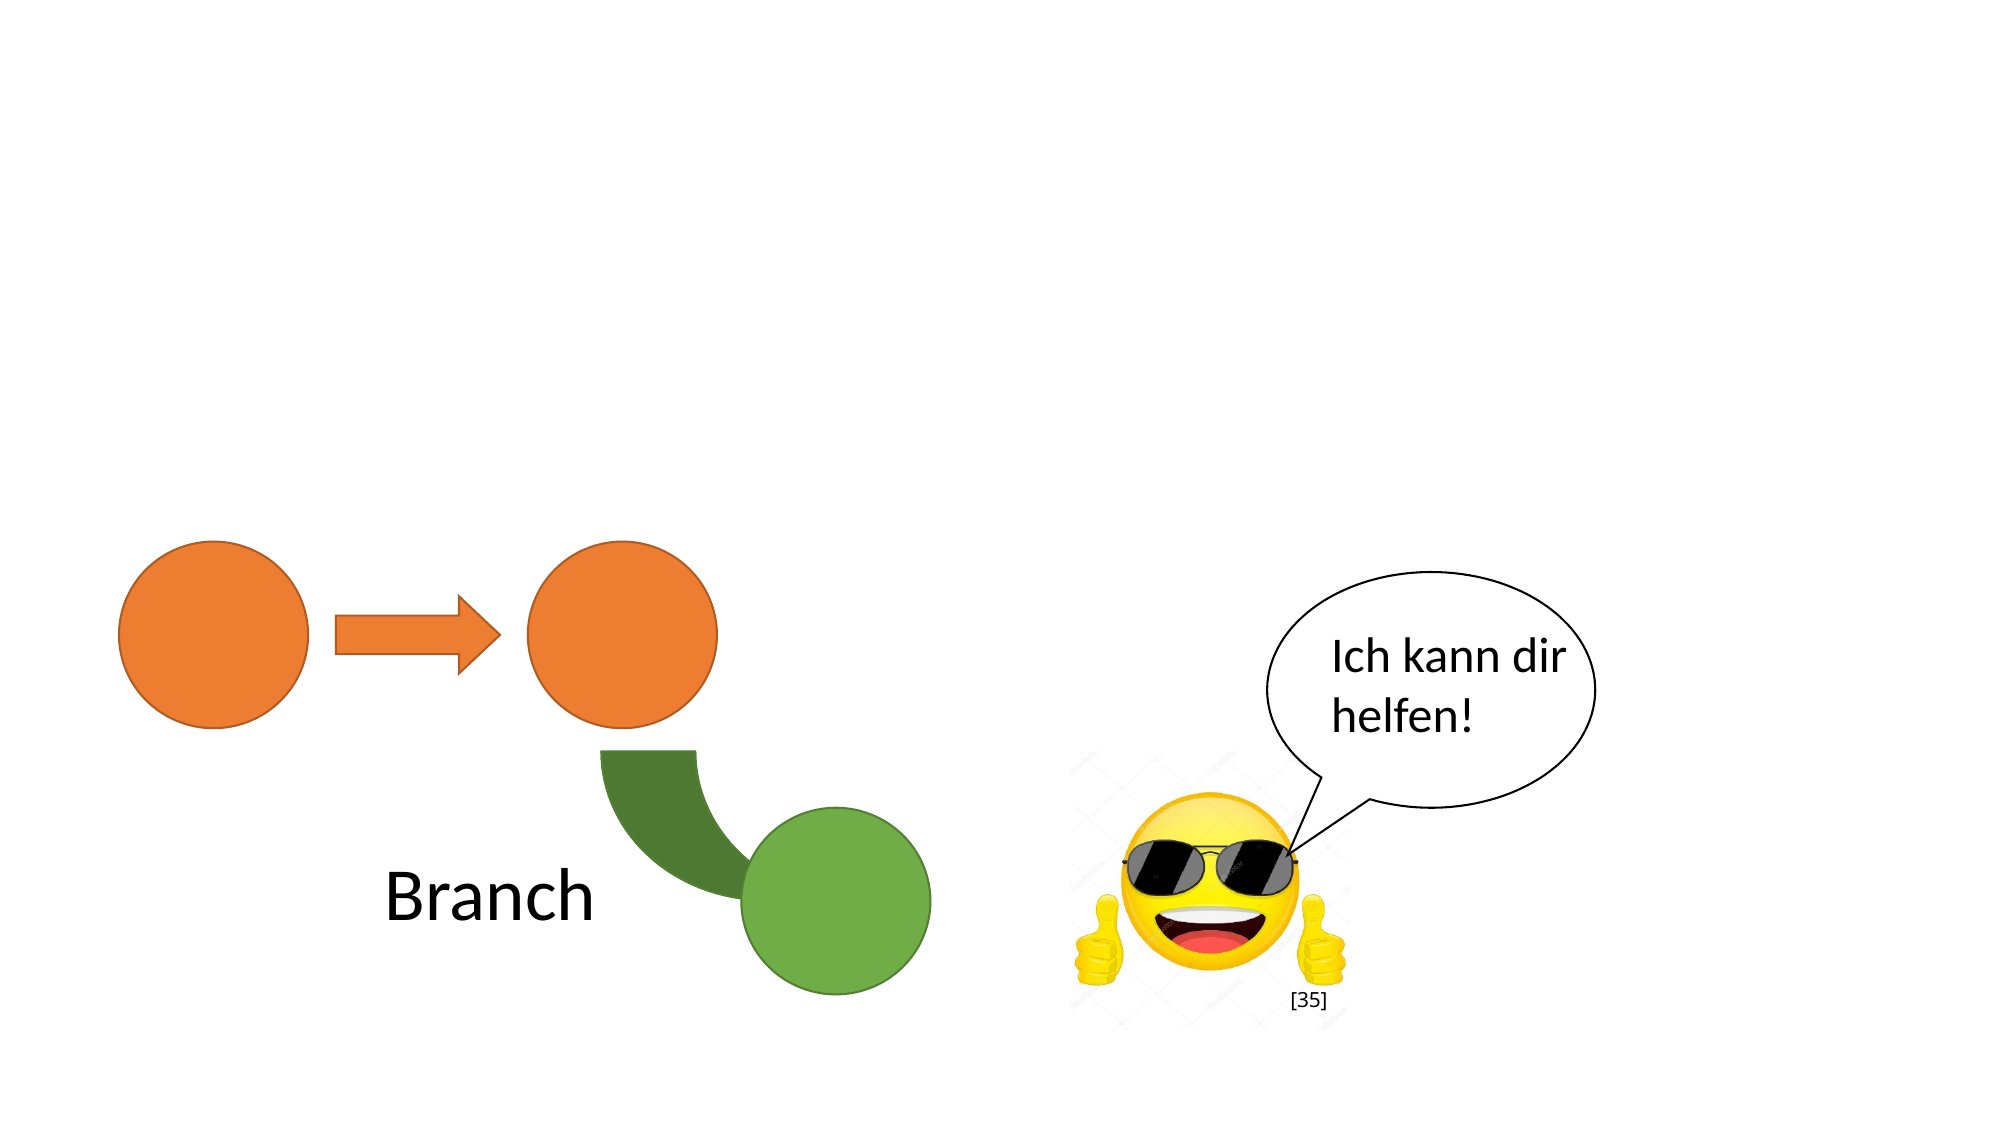

Ich kann dir helfen!
Branch
# [35]